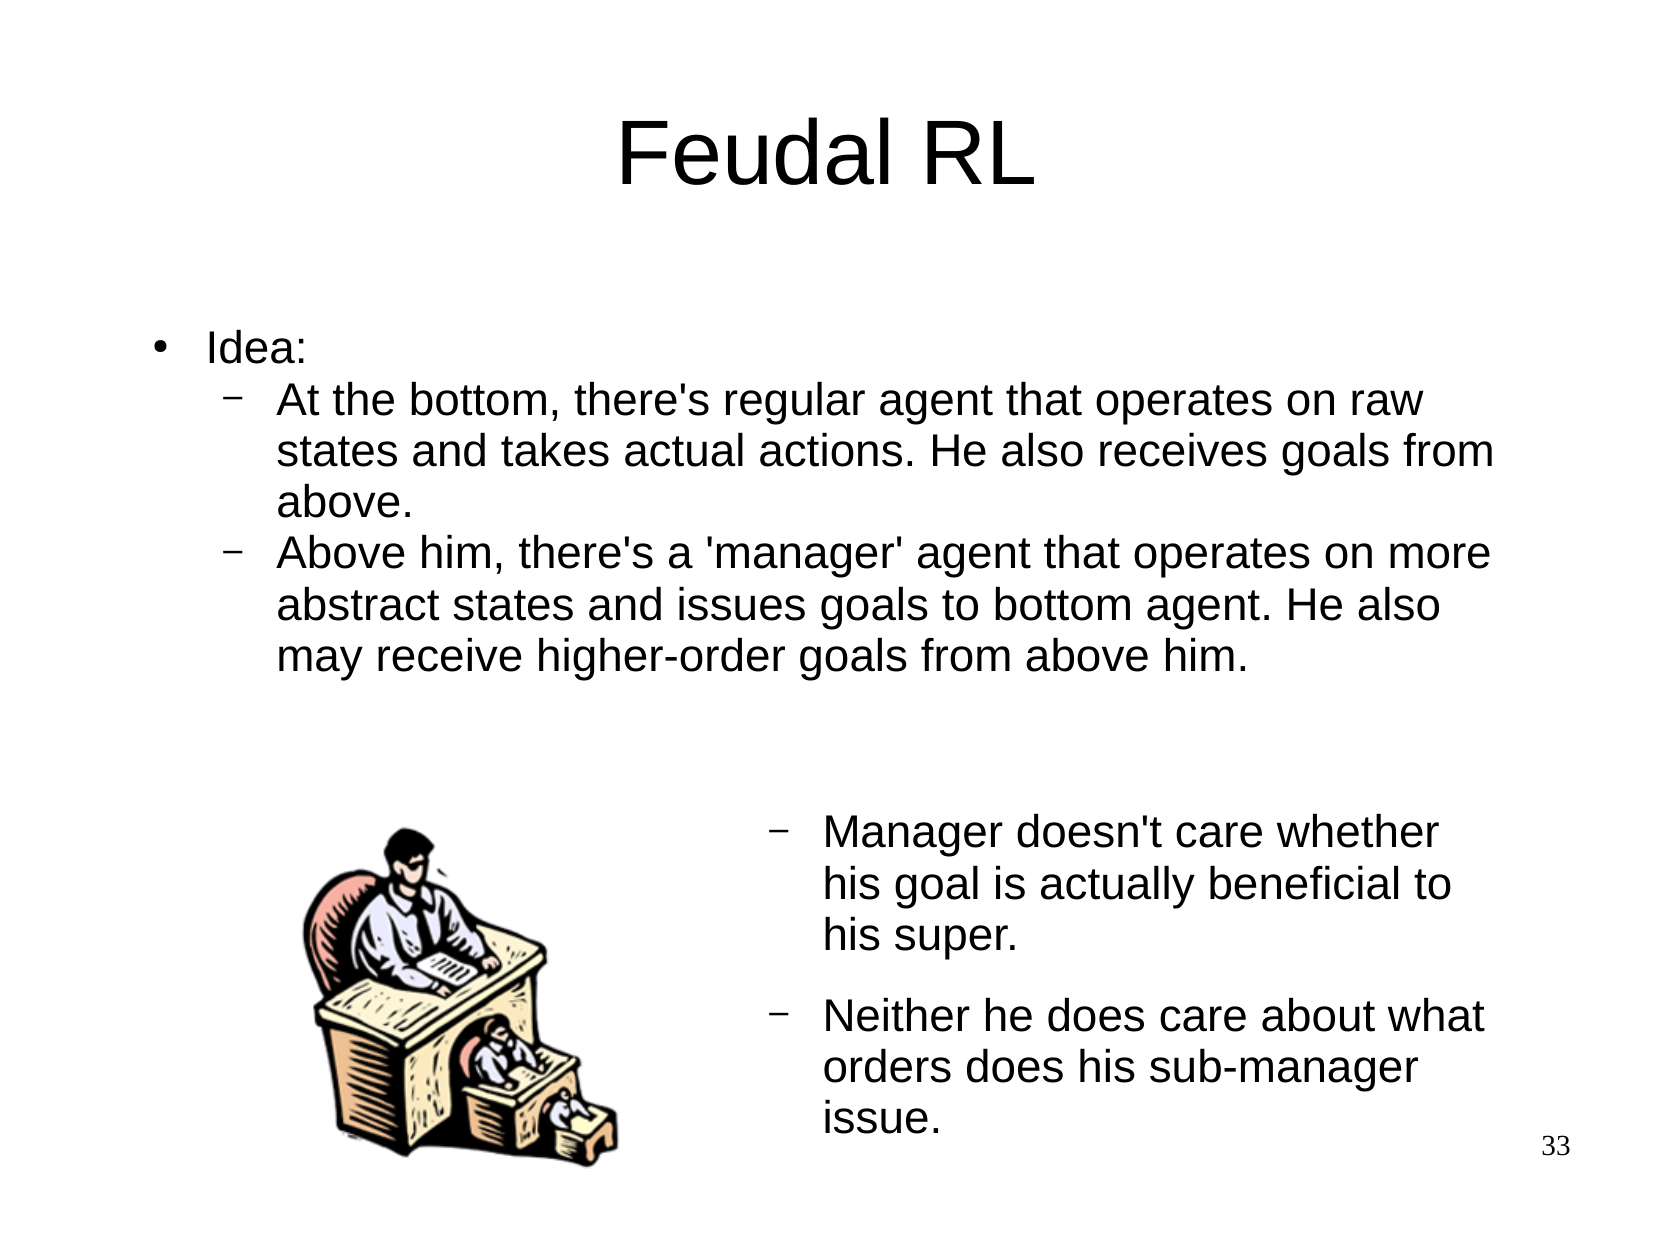

# Feudal RL
Idea:
At the bottom, there's regular agent that operates on raw states and takes actual actions. He also receives goals from above.
Above him, there's a 'manager' agent that operates on more abstract states and issues goals to bottom agent. He also may receive higher-order goals from above him.
Manager doesn't care whether his goal is actually beneficial to his super.
Neither he does care about what orders does his sub-manager issue.
33